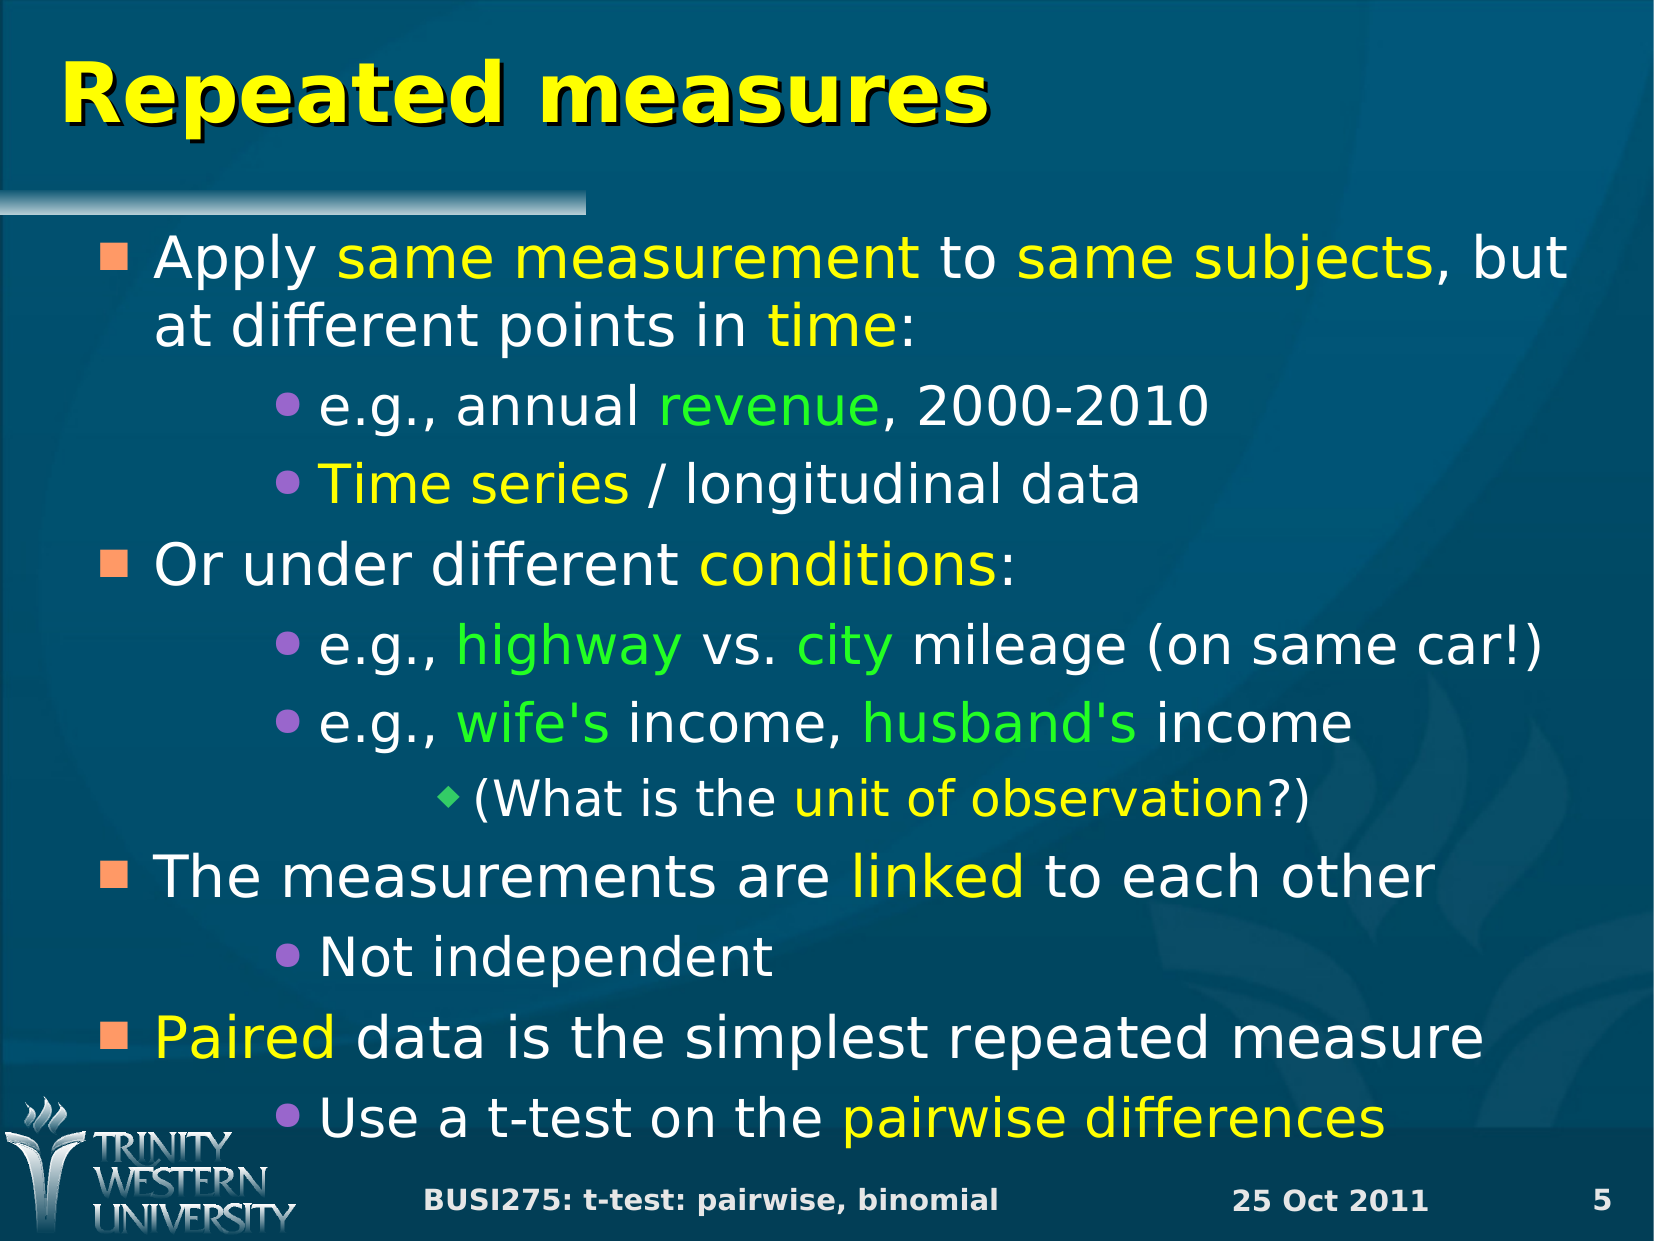

# Repeated measures
Apply same measurement to same subjects, but at different points in time:
e.g., annual revenue, 2000-2010
Time series / longitudinal data
Or under different conditions:
e.g., highway vs. city mileage (on same car!)
e.g., wife's income, husband's income
(What is the unit of observation?)
The measurements are linked to each other
Not independent
Paired data is the simplest repeated measure
Use a t-test on the pairwise differences
BUSI275: t-test: pairwise, binomial
25 Oct 2011
5